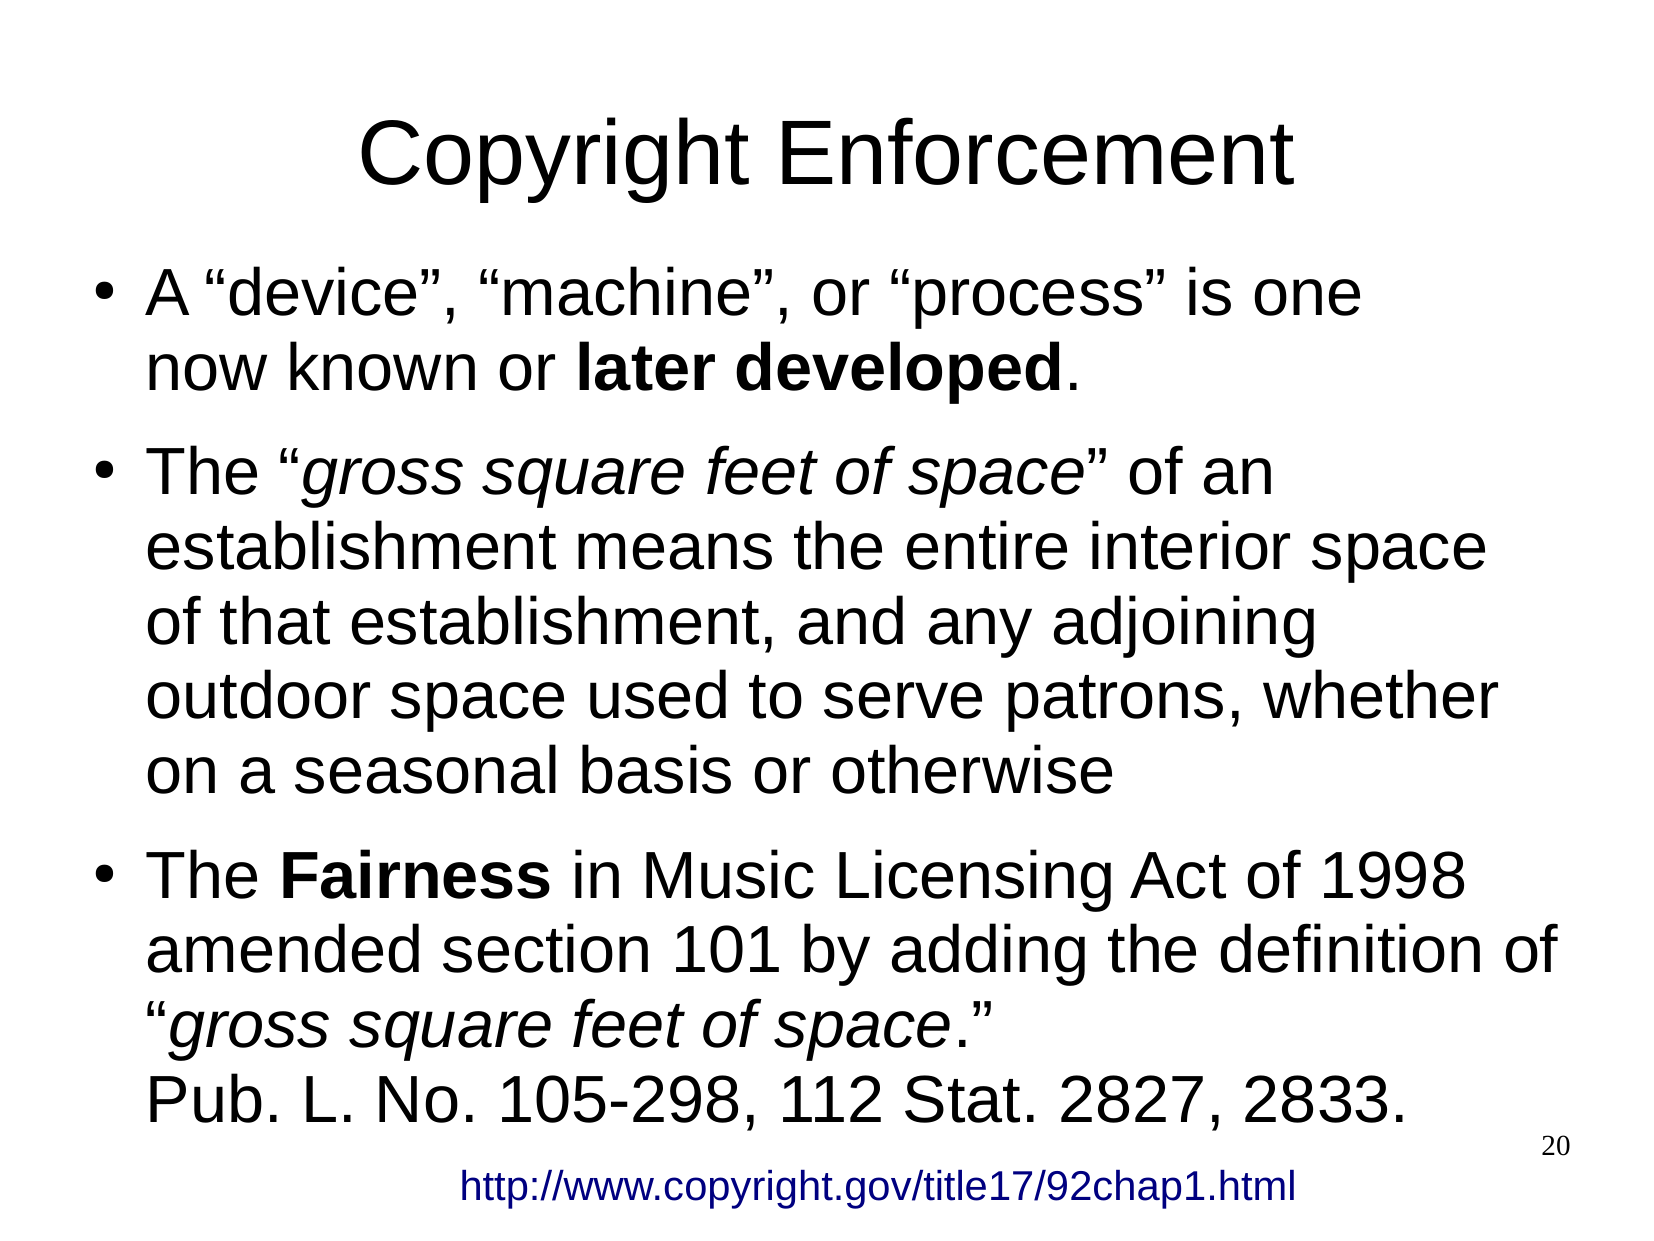

# Copyright Enforcement
A “device”, “machine”, or “process” is one
now known or later developed.
The “gross square feet of space” of an establishment means the entire interior space of that establishment, and any adjoining outdoor space used to serve patrons, whether on a seasonal basis or otherwise
The Fairness in Music Licensing Act of 1998 amended section 101 by adding the definition of “gross square feet of space.”
Pub. L. No. 105-298, 112 Stat. 2827, 2833.
20
http://www.copyright.gov/title17/92chap1.html